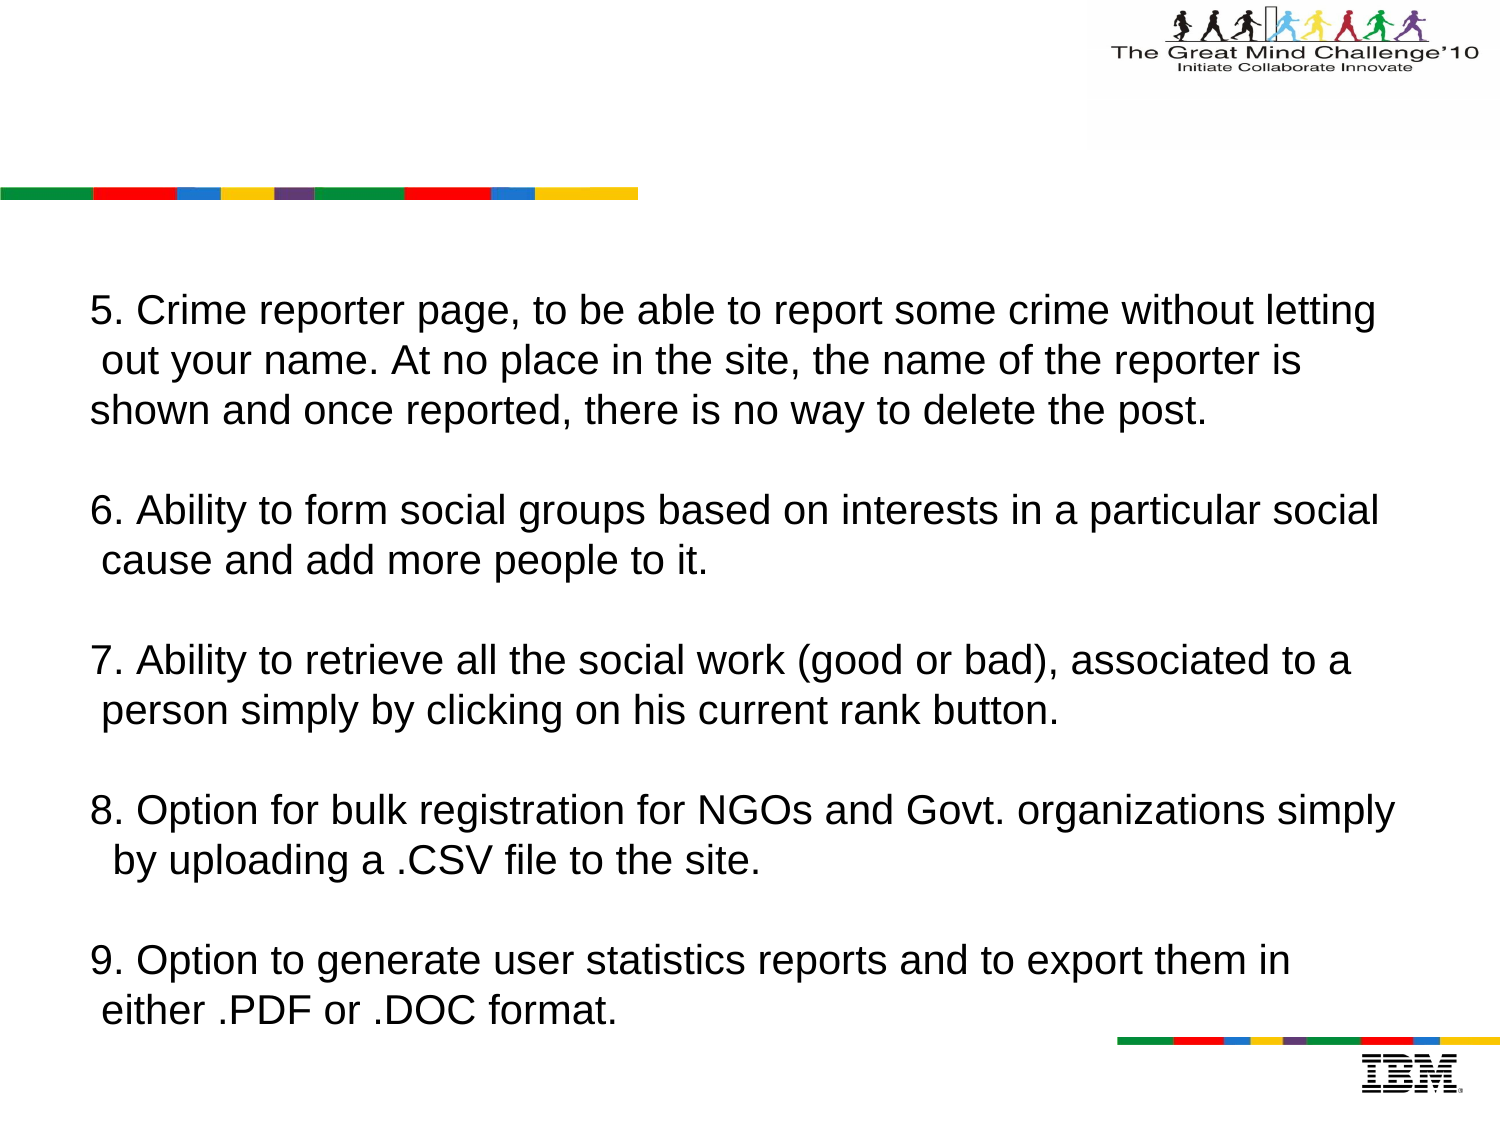

5. Crime reporter page, to be able to report some crime without letting out your name. At no place in the site, the name of the reporter is shown and once reported, there is no way to delete the post.
6. Ability to form social groups based on interests in a particular social cause and add more people to it.
7. Ability to retrieve all the social work (good or bad), associated to a person simply by clicking on his current rank button.
8. Option for bulk registration for NGOs and Govt. organizations simply by uploading a .CSV file to the site.
9. Option to generate user statistics reports and to export them in either .PDF or .DOC format.